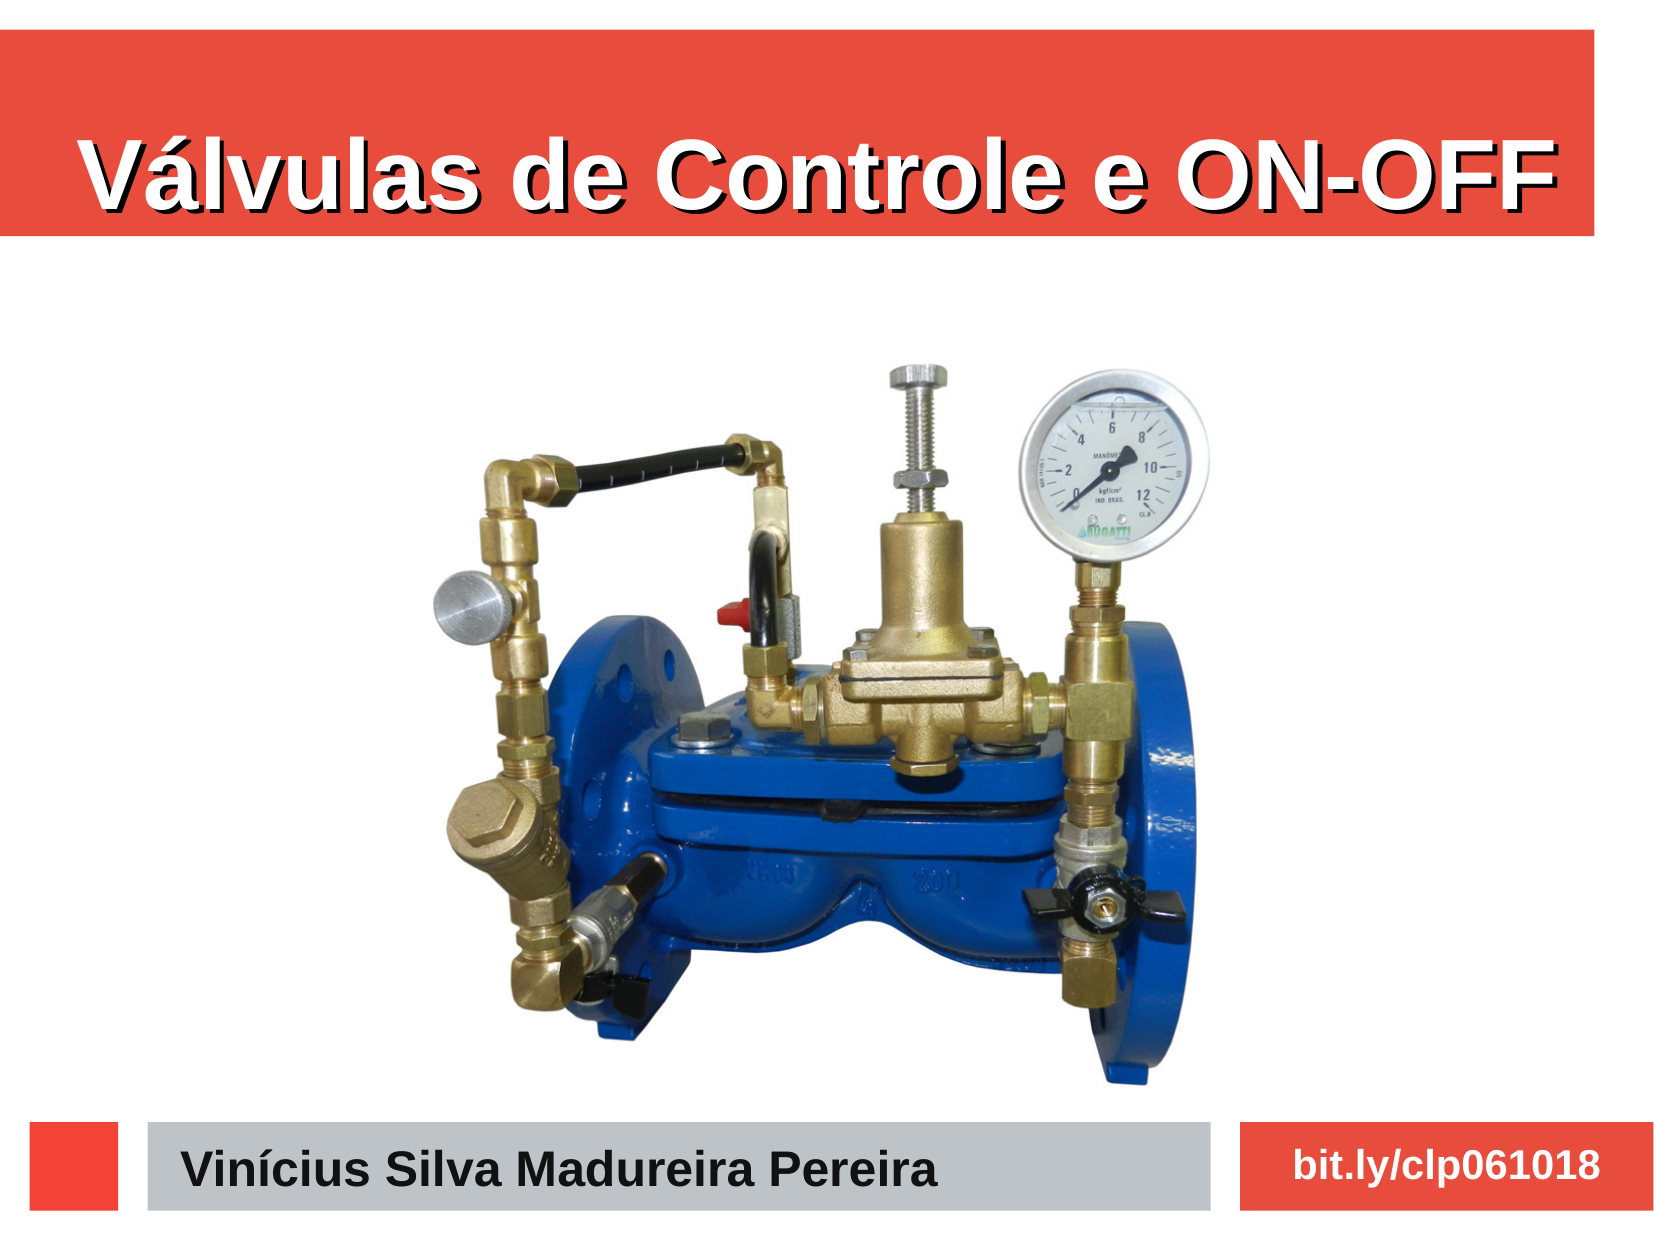

# Válvulas de Controle e ON-OFF
Vinícius Silva Madureira Pereira
bit.ly/clp061018